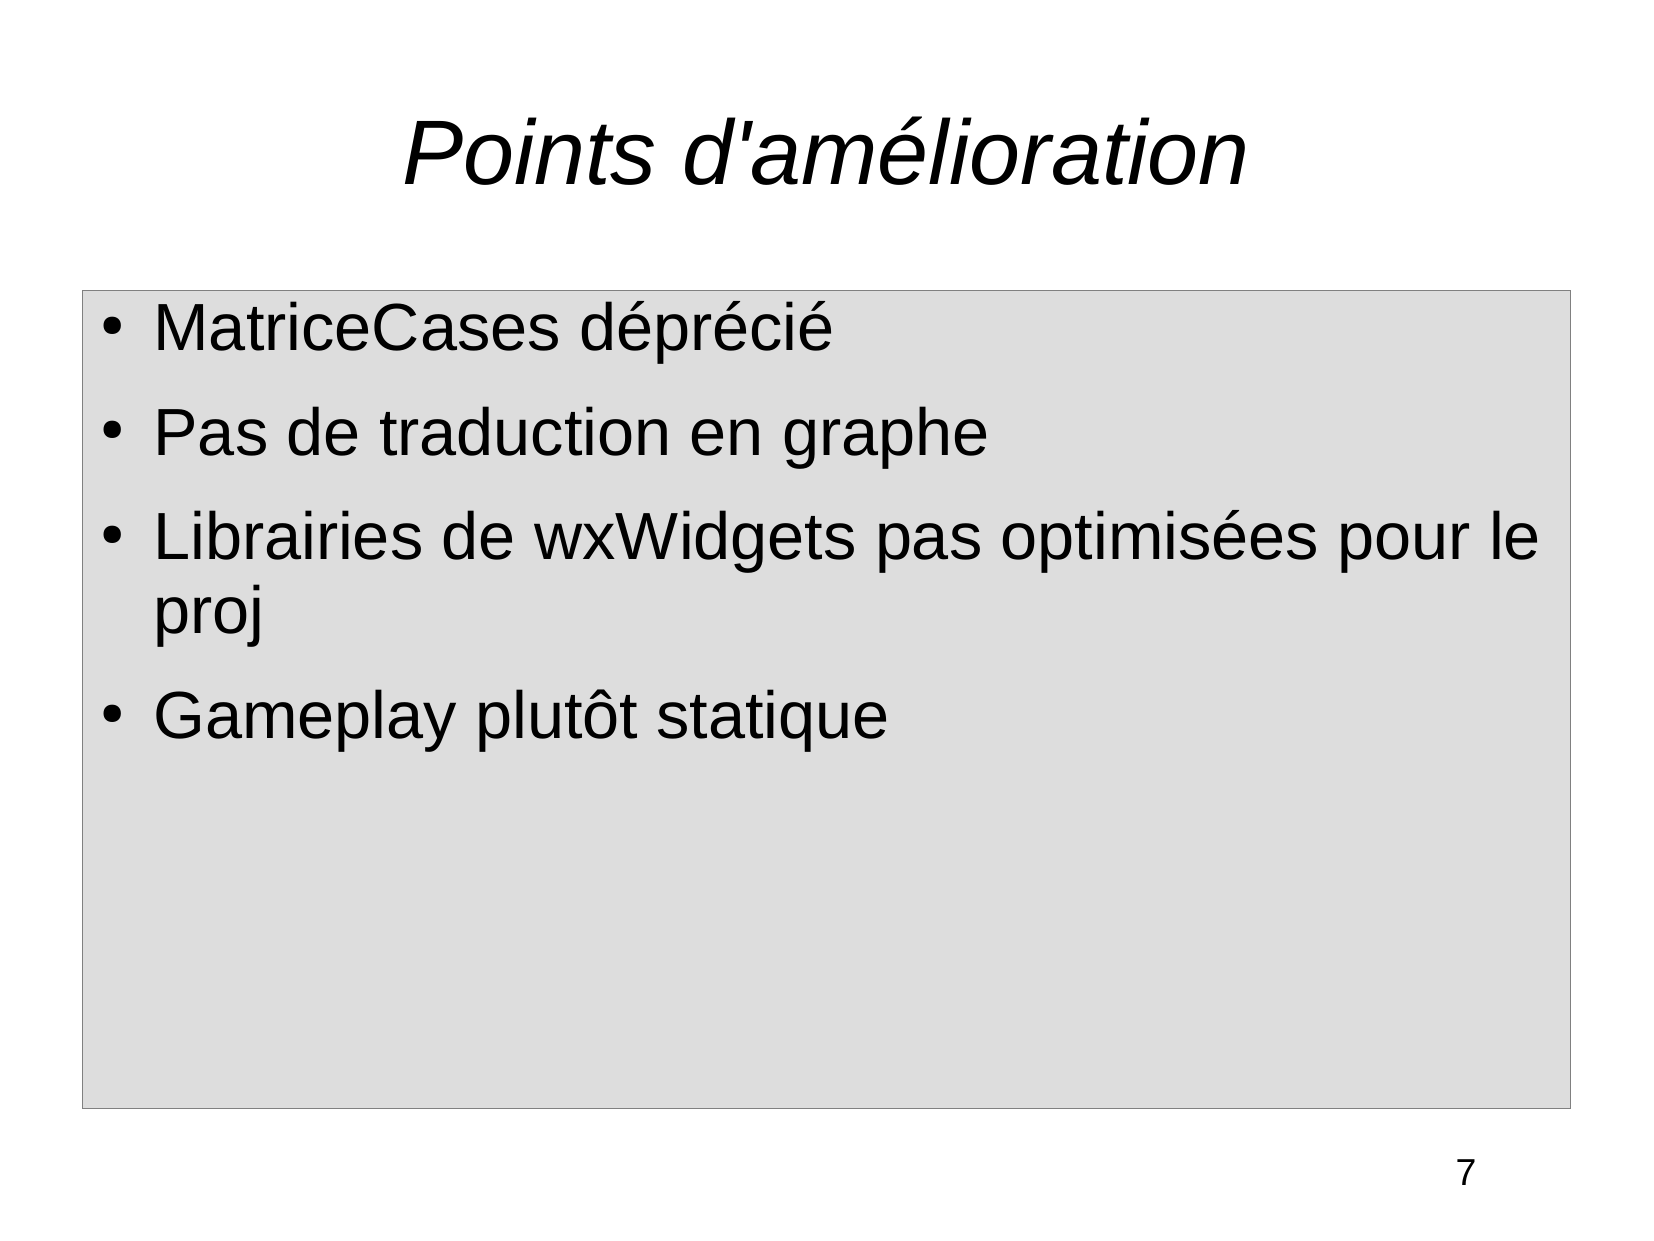

# Points d'amélioration
MatriceCases déprécié
Pas de traduction en graphe
Librairies de wxWidgets pas optimisées pour le proj
Gameplay plutôt statique